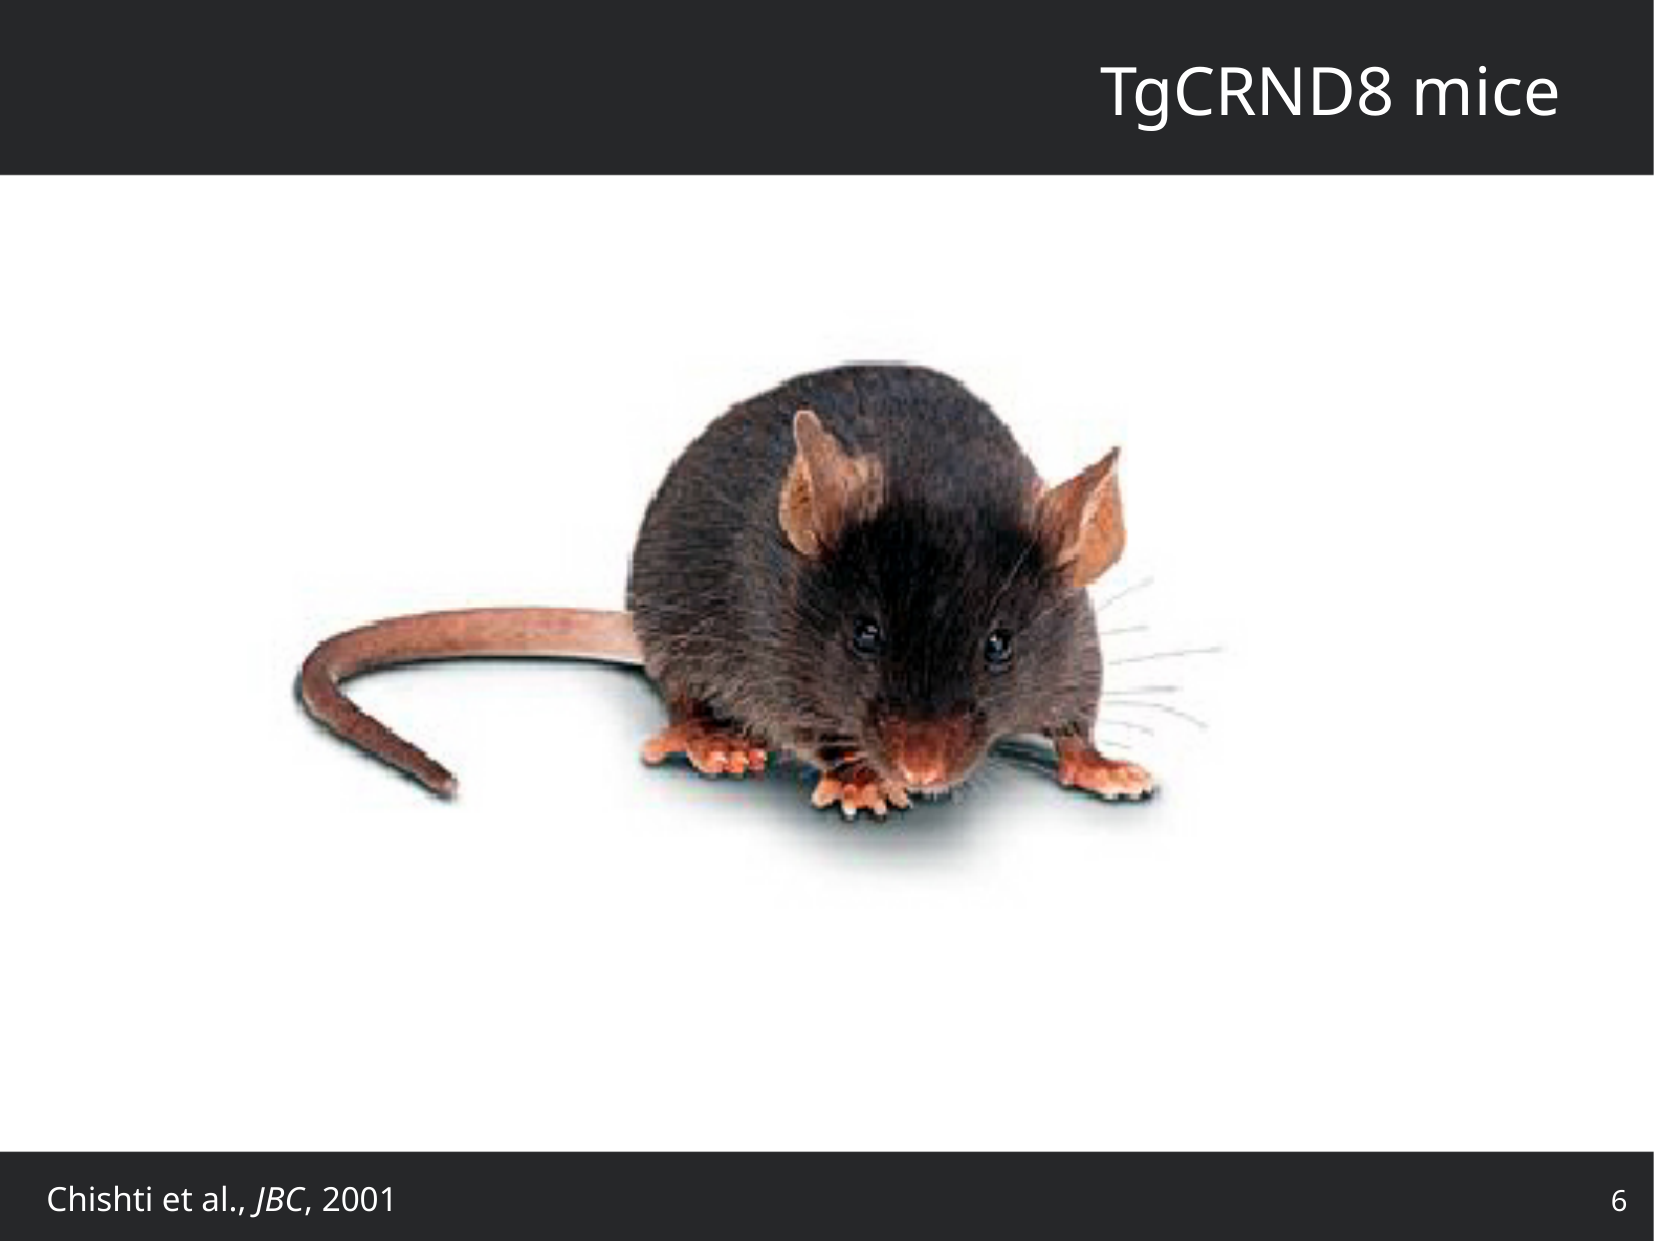

TgCRND8 mice
Control (RFP/GFP alone)
APPSw+Ind
APPMV (inactive control)
Chishti et al., JBC, 2001
6